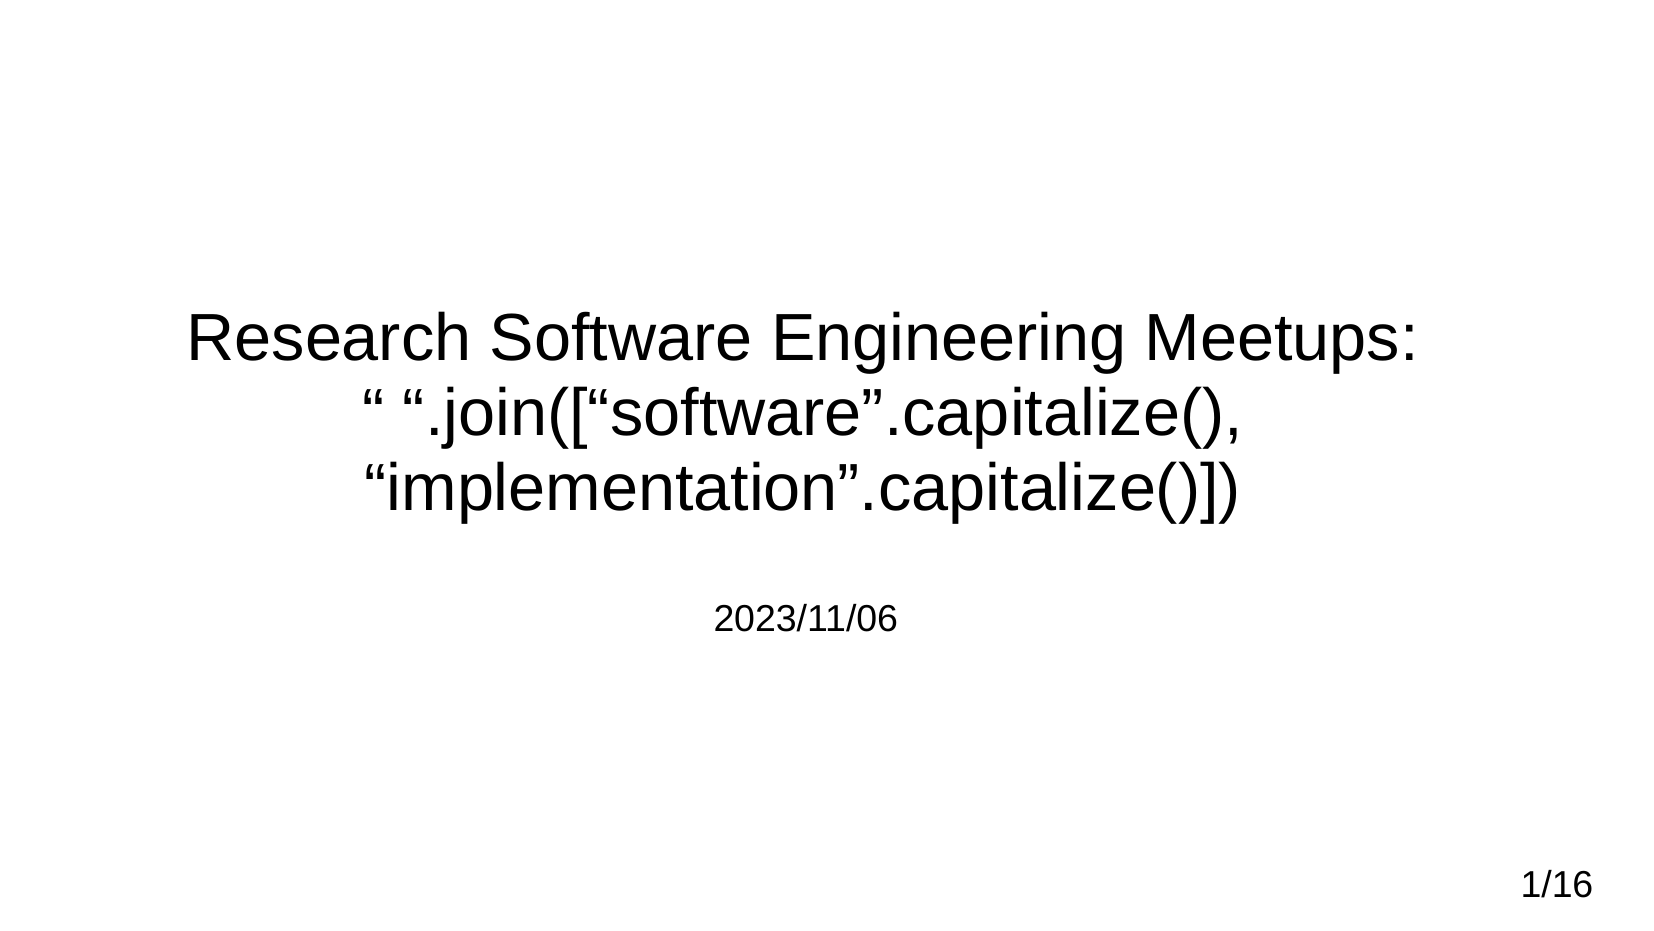

# Research Software Engineering Meetups:
“ “.join([“software”.capitalize(), “implementation”.capitalize()])
2023/11/06